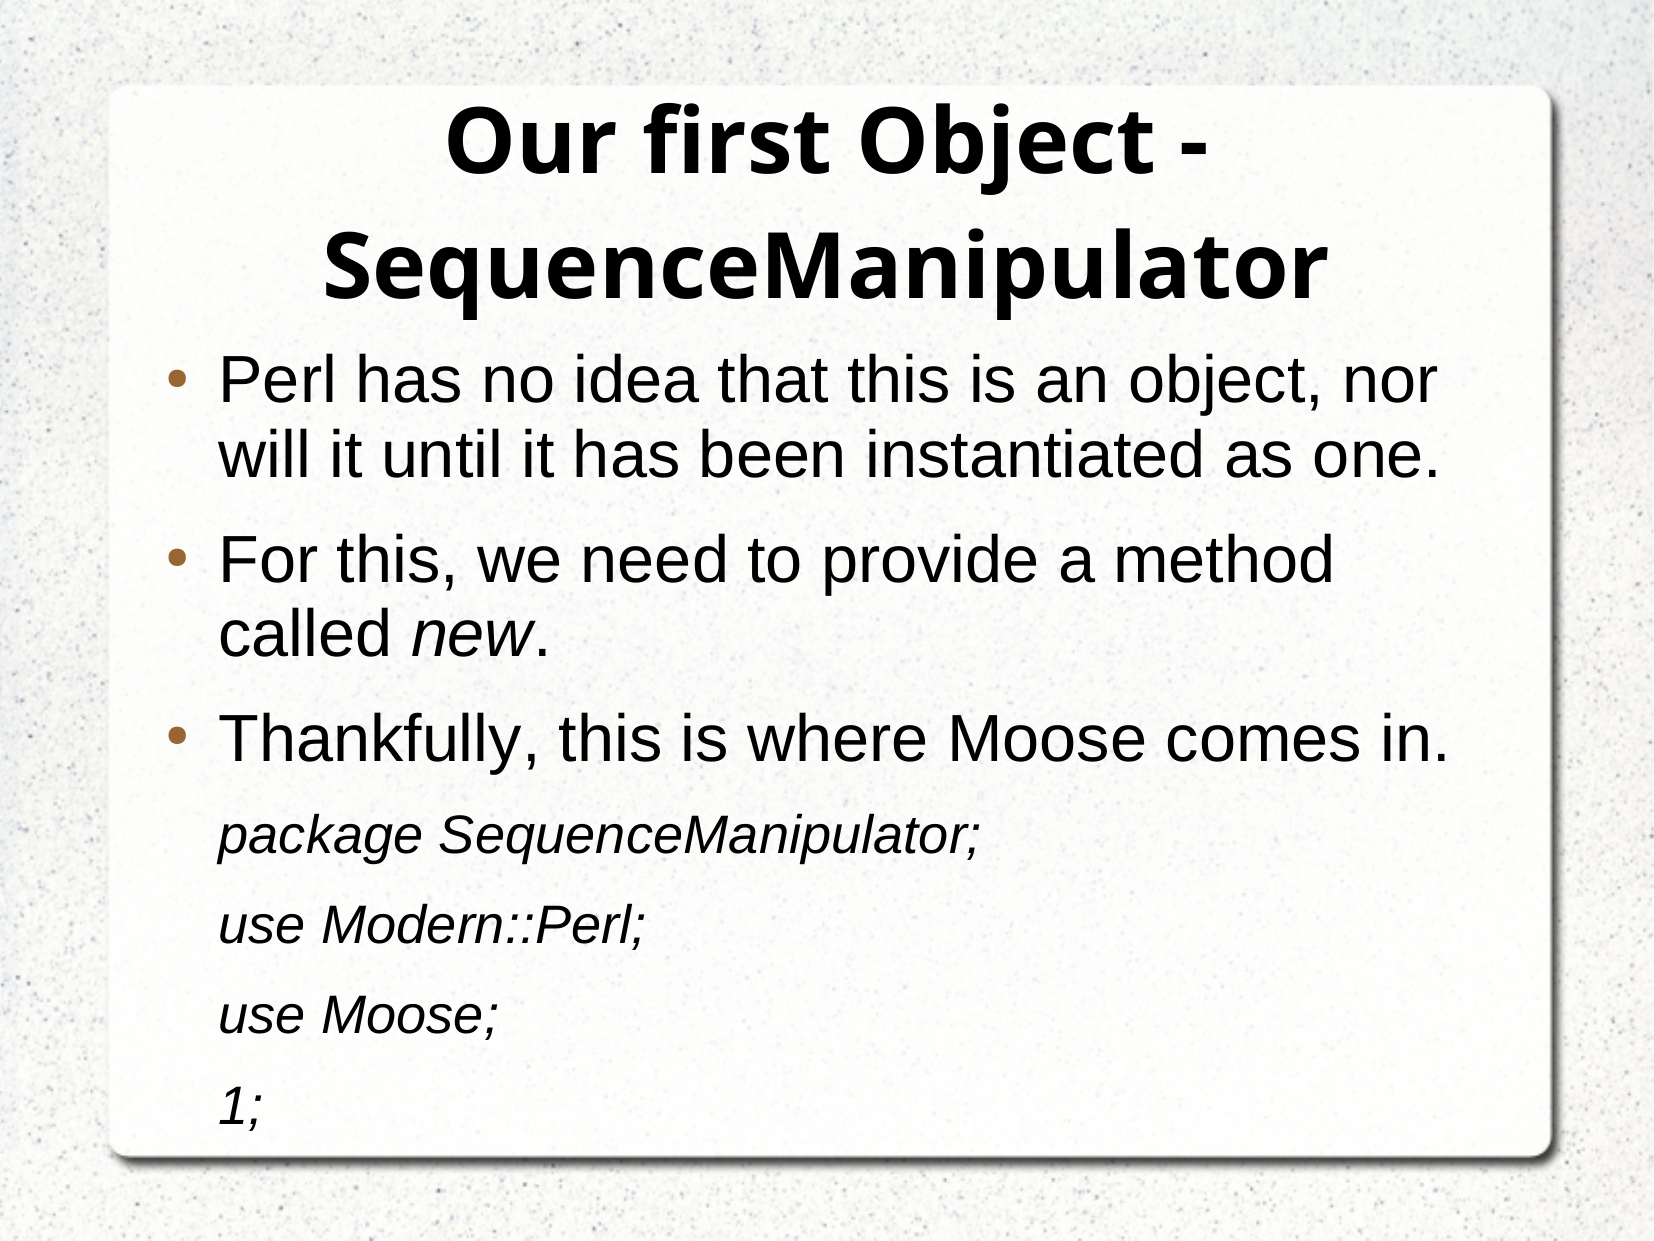

# Our first Object - SequenceManipulator
Perl has no idea that this is an object, nor will it until it has been instantiated as one.
For this, we need to provide a method called new.
Thankfully, this is where Moose comes in.
package SequenceManipulator;
use Modern::Perl;
use Moose;
1;